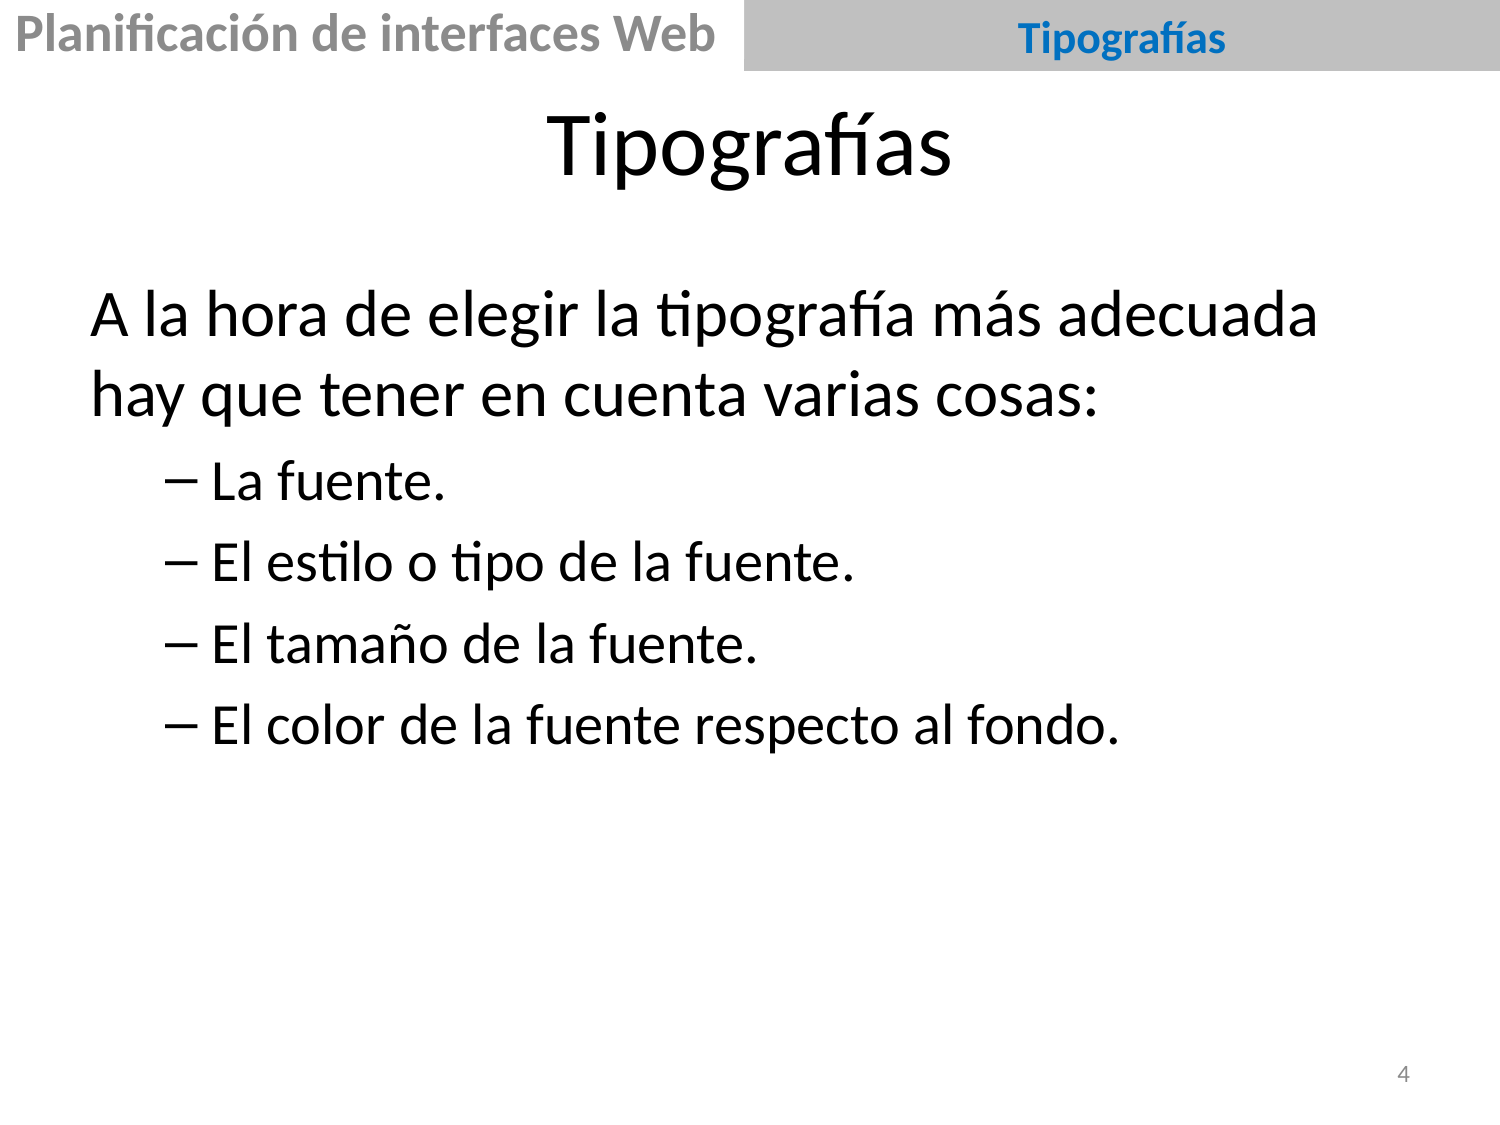

Planificación de interfaces Web
Tipografías
# Tipografías
A la hora de elegir la tipografía más adecuada hay que tener en cuenta varias cosas:
La fuente.
El estilo o tipo de la fuente.
El tamaño de la fuente.
El color de la fuente respecto al fondo.